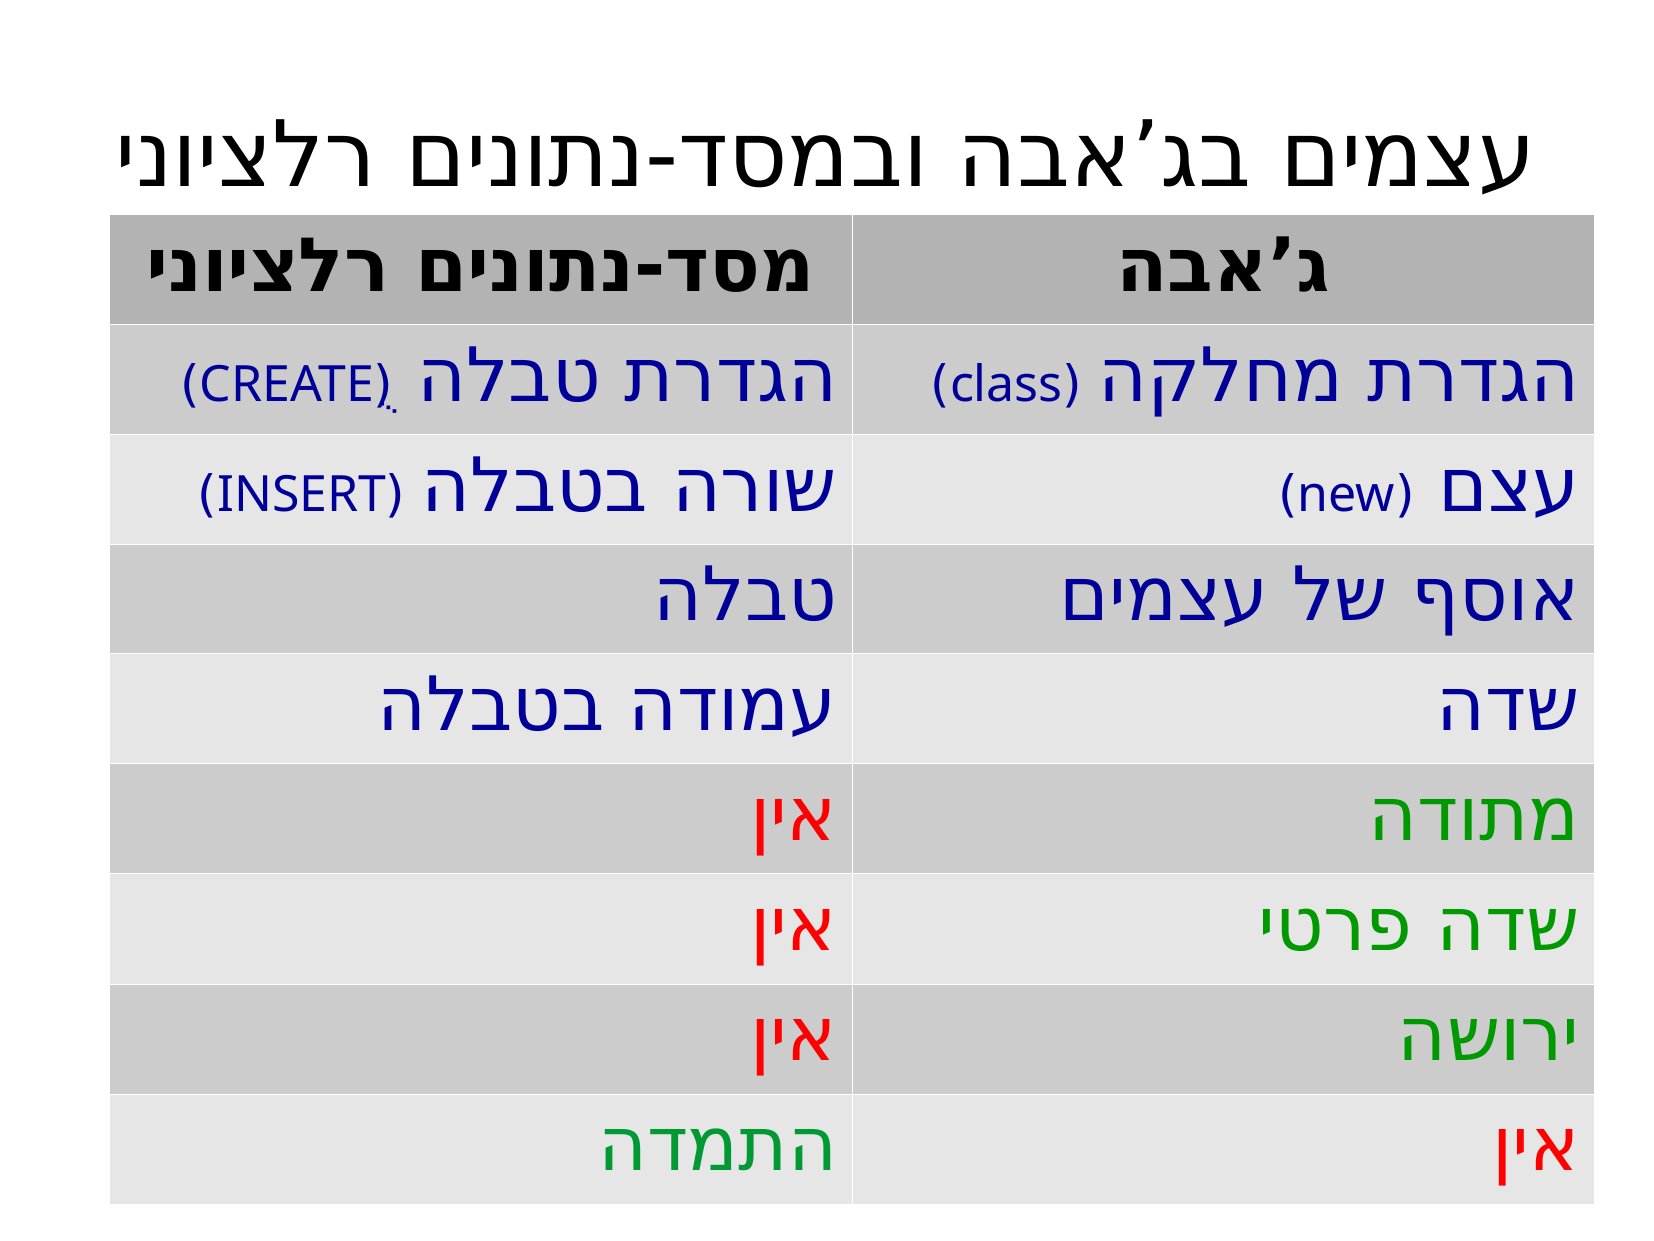

# עצמים בג’אבה ובמסד-נתונים רלציוני
| מסד-נתונים רלציוני | ג’אבה |
| --- | --- |
| הגדרת טבלה (ֻCREATE) | הגדרת מחלקה (class) |
| שורה בטבלה (INSERT) | עצם (new) |
| טבלה | אוסף של עצמים |
| עמודה בטבלה | שדה |
| אין | מתודה |
| אין | שדה פרטי |
| אין | ירושה |
| התמדה | אין |